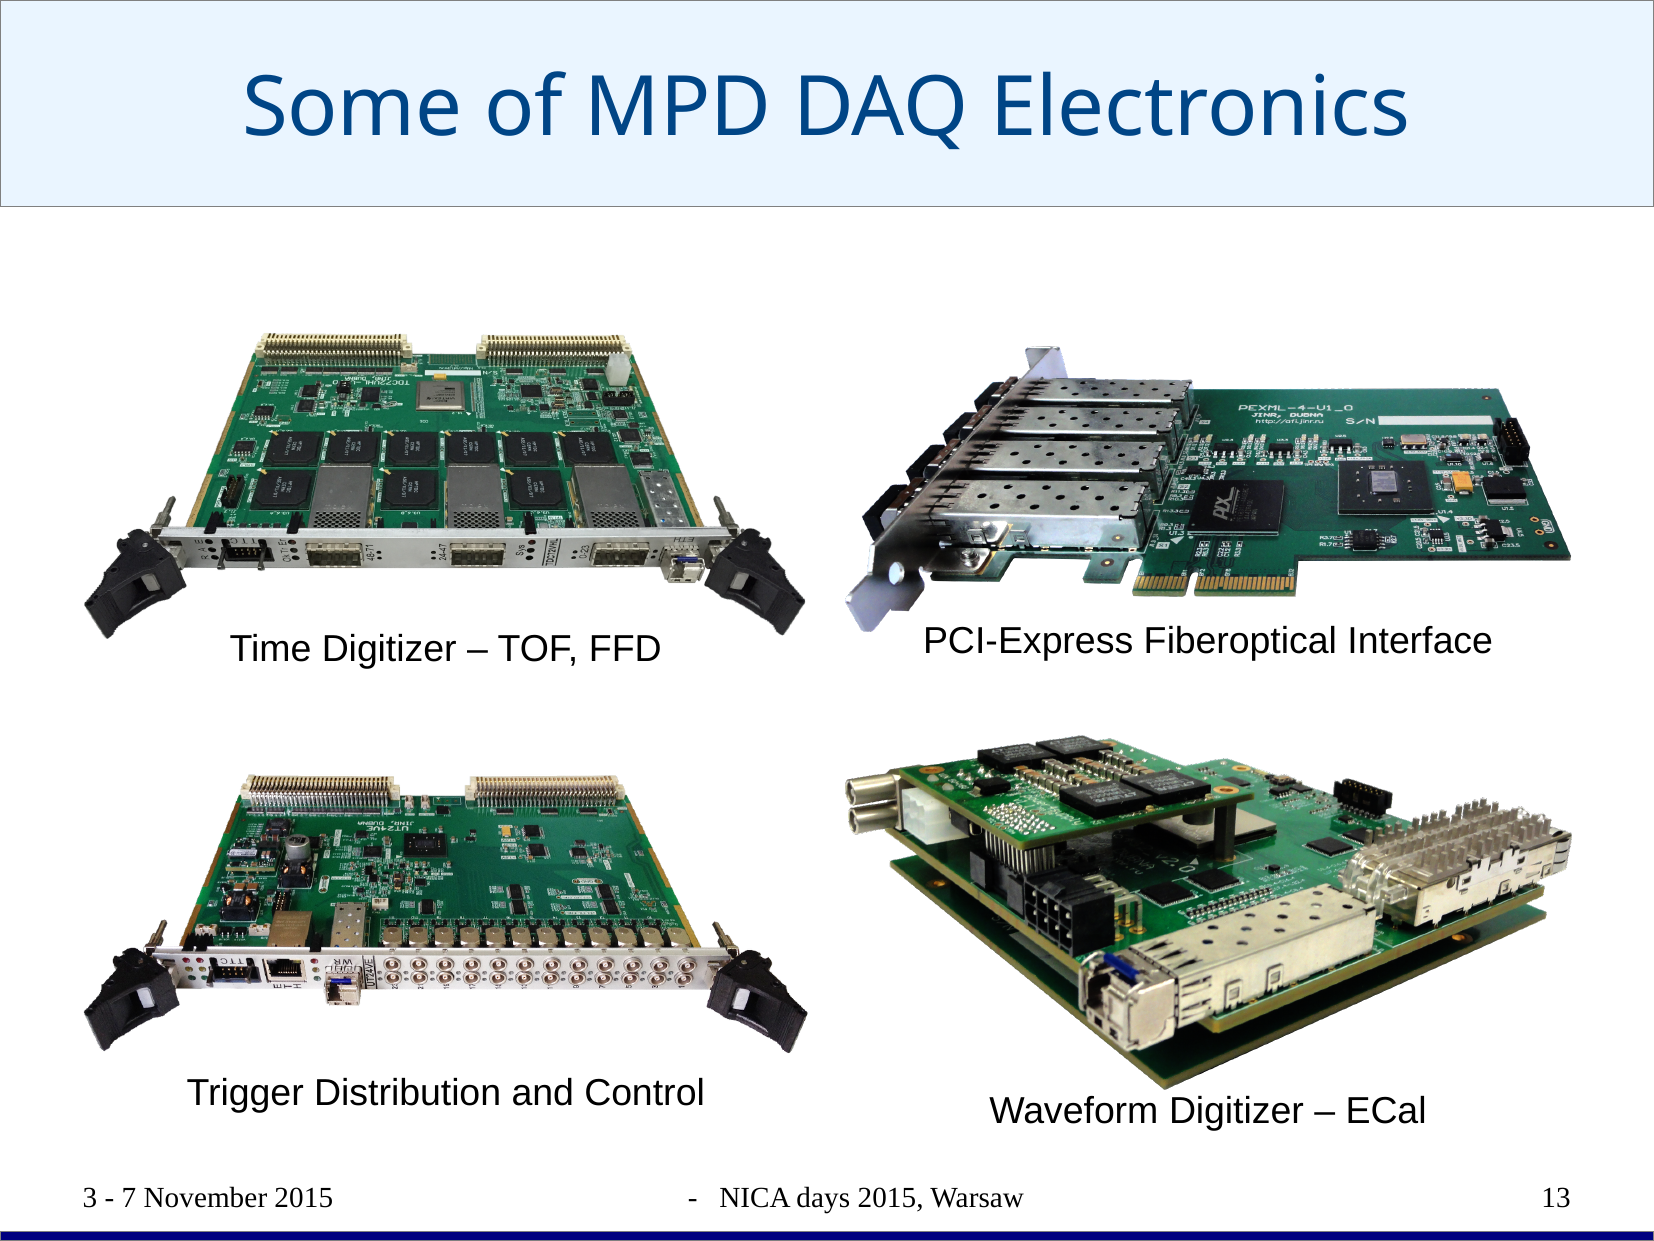

# Some of MPD DAQ Electronics
3 - 7 November 2015
 - NICA days 2015, Warsaw
13